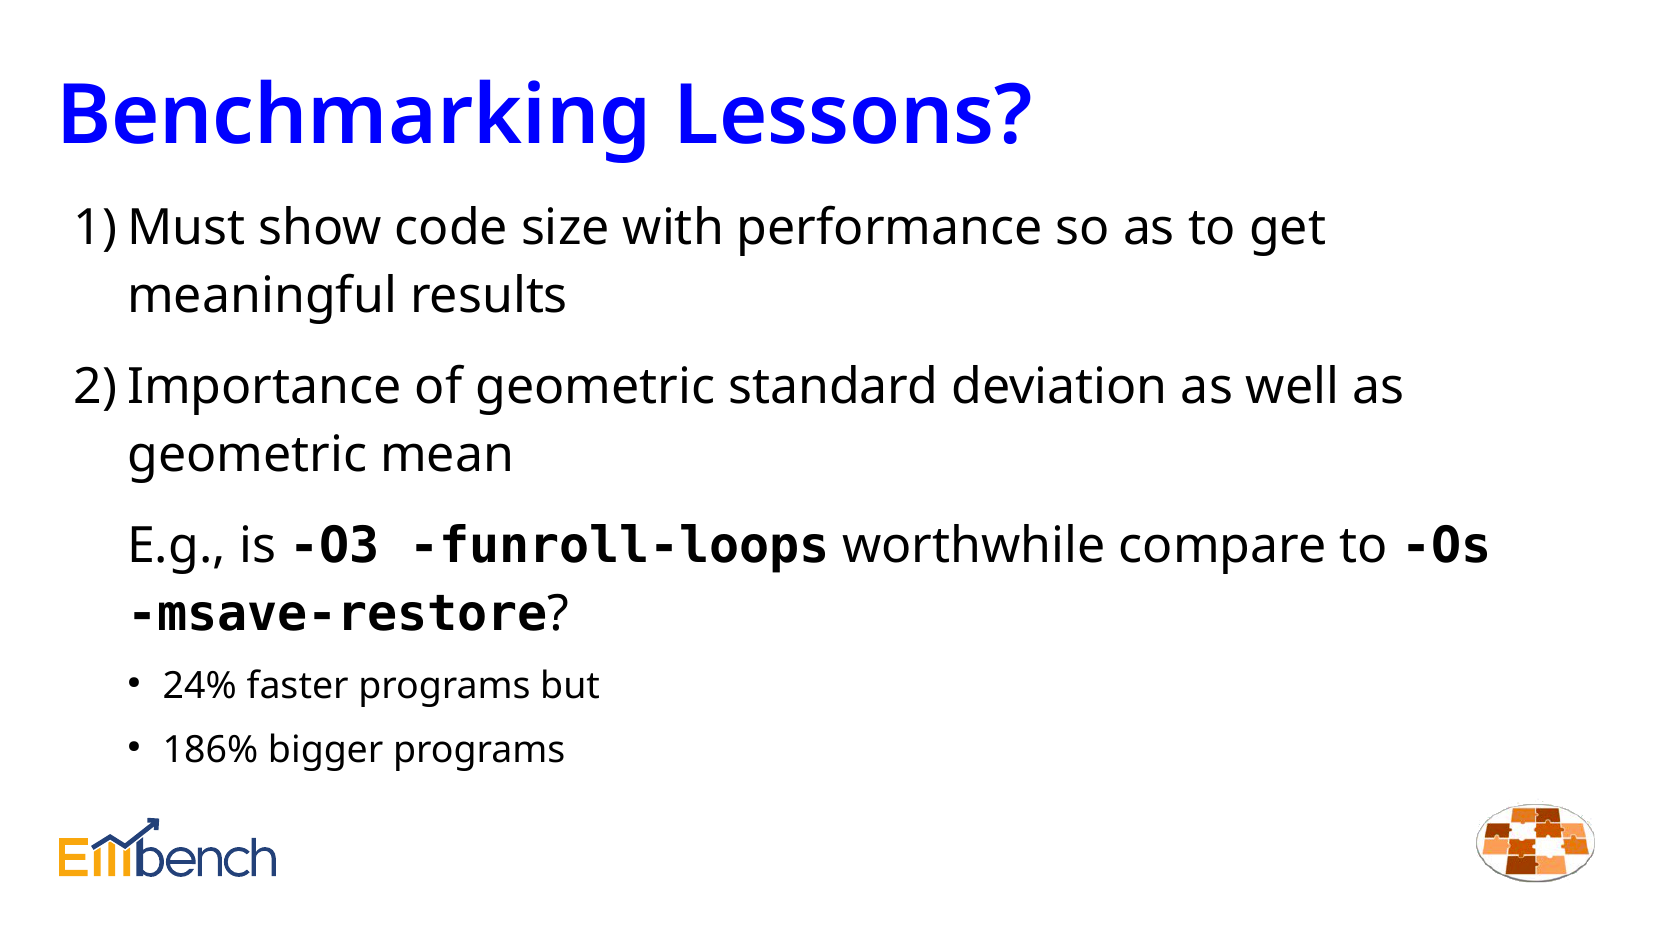

# Benchmarking Lessons?
Must show code size with performance so as to get meaningful results
Importance of geometric standard deviation as well as geometric mean
E.g., is -O3 -funroll-loops worthwhile compare to -Os ‑msave-restore?
24% faster programs but
186% bigger programs